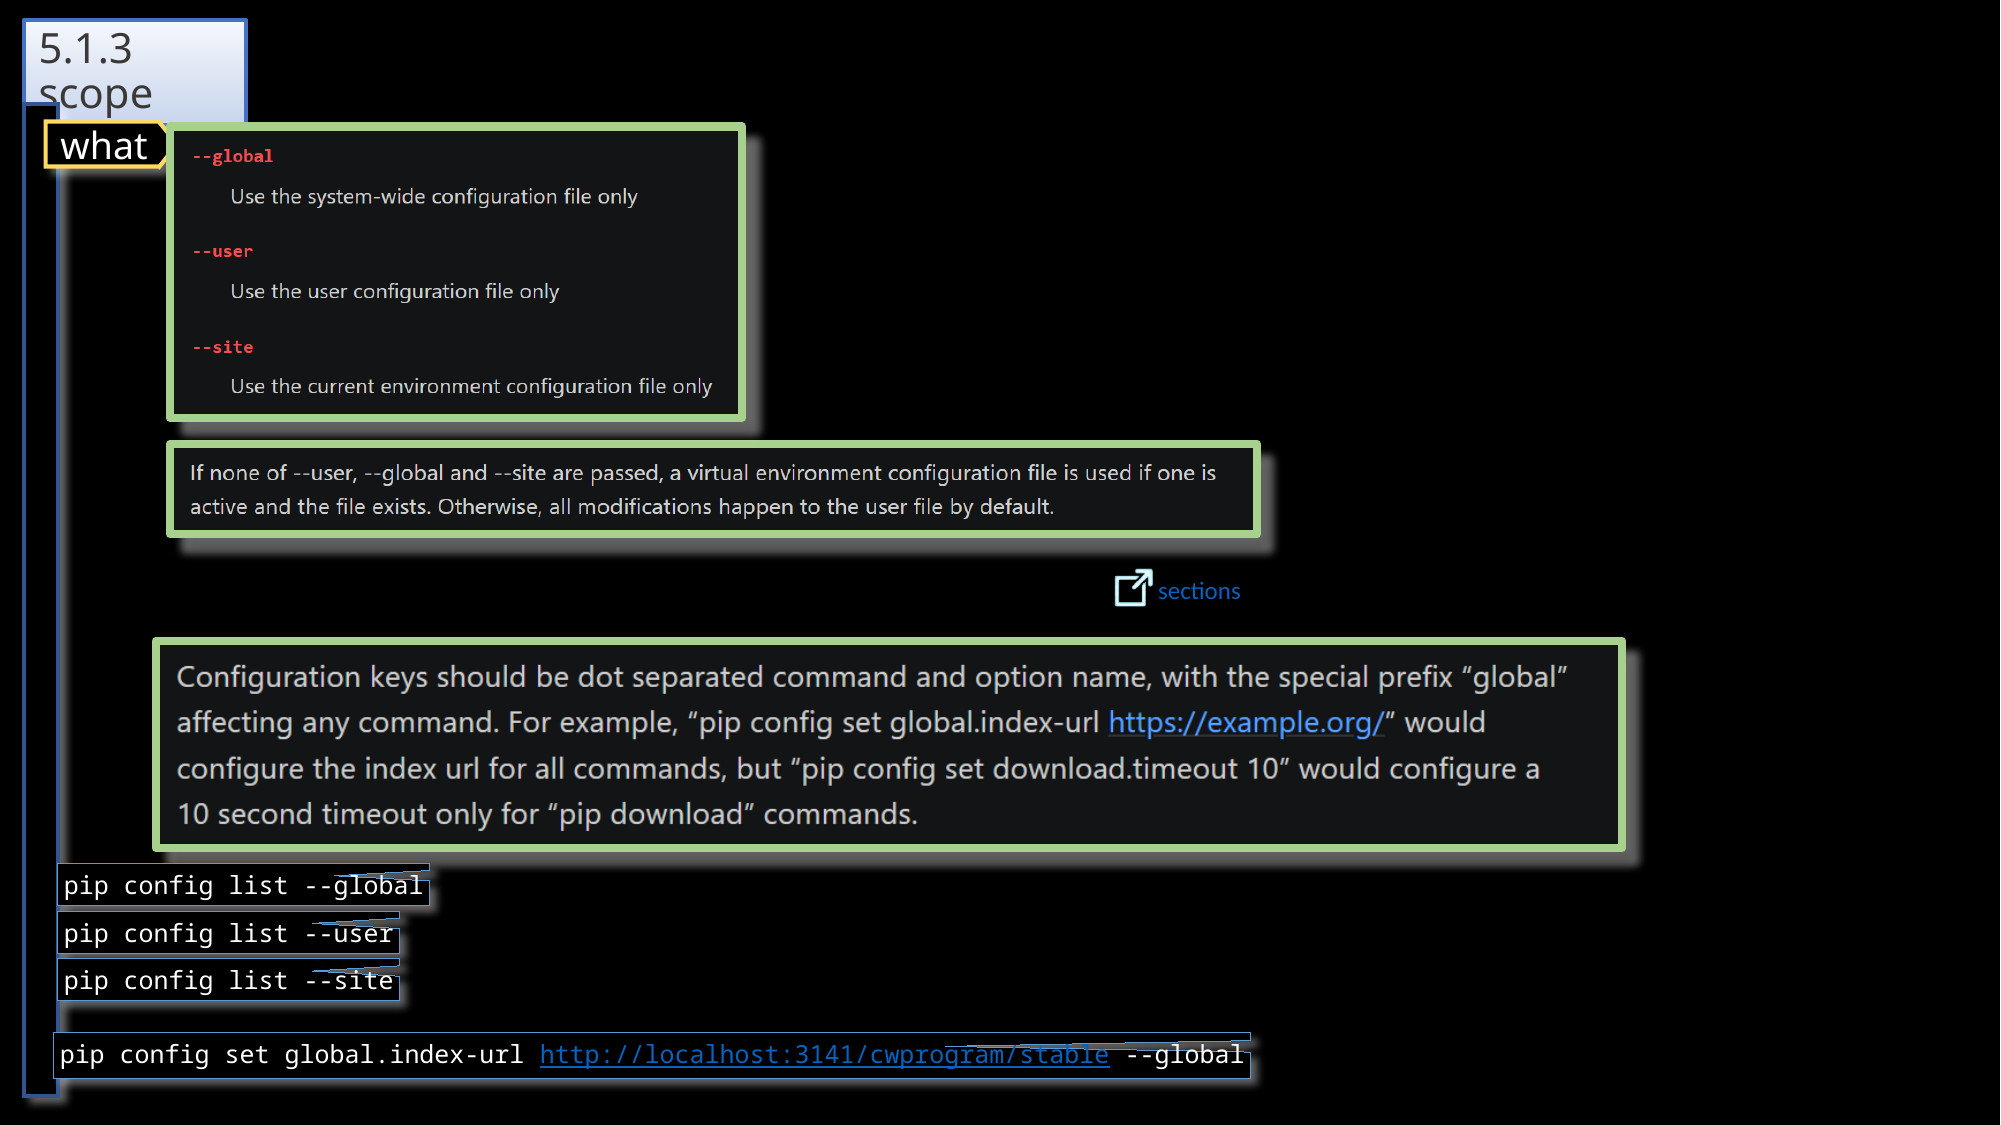

# 5.1.3 scope
what
sections
pip config list --global
pip config list --user
pip config list --site
pip config set global.index-url http://localhost:3141/cwprogram/stable --global